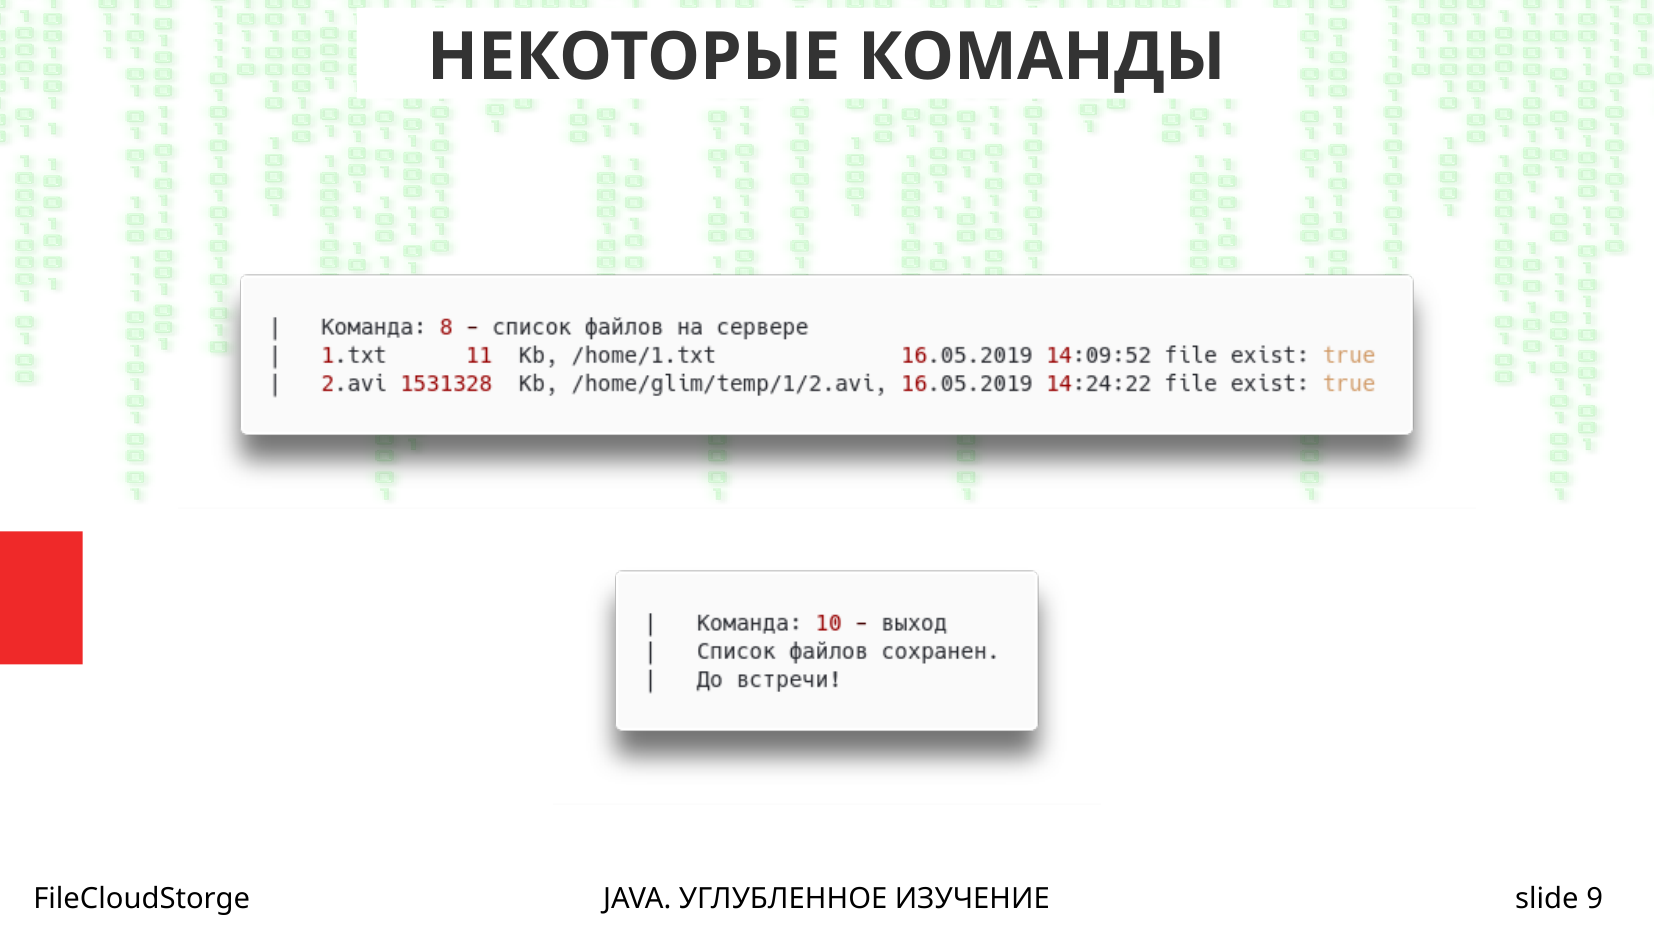

# НЕКОТОРЫЕ КОМАНДЫ
JAVA. УГЛУБЛЕННОЕ ИЗУЧЕНИЕ
FileCloudStorge
slide 9